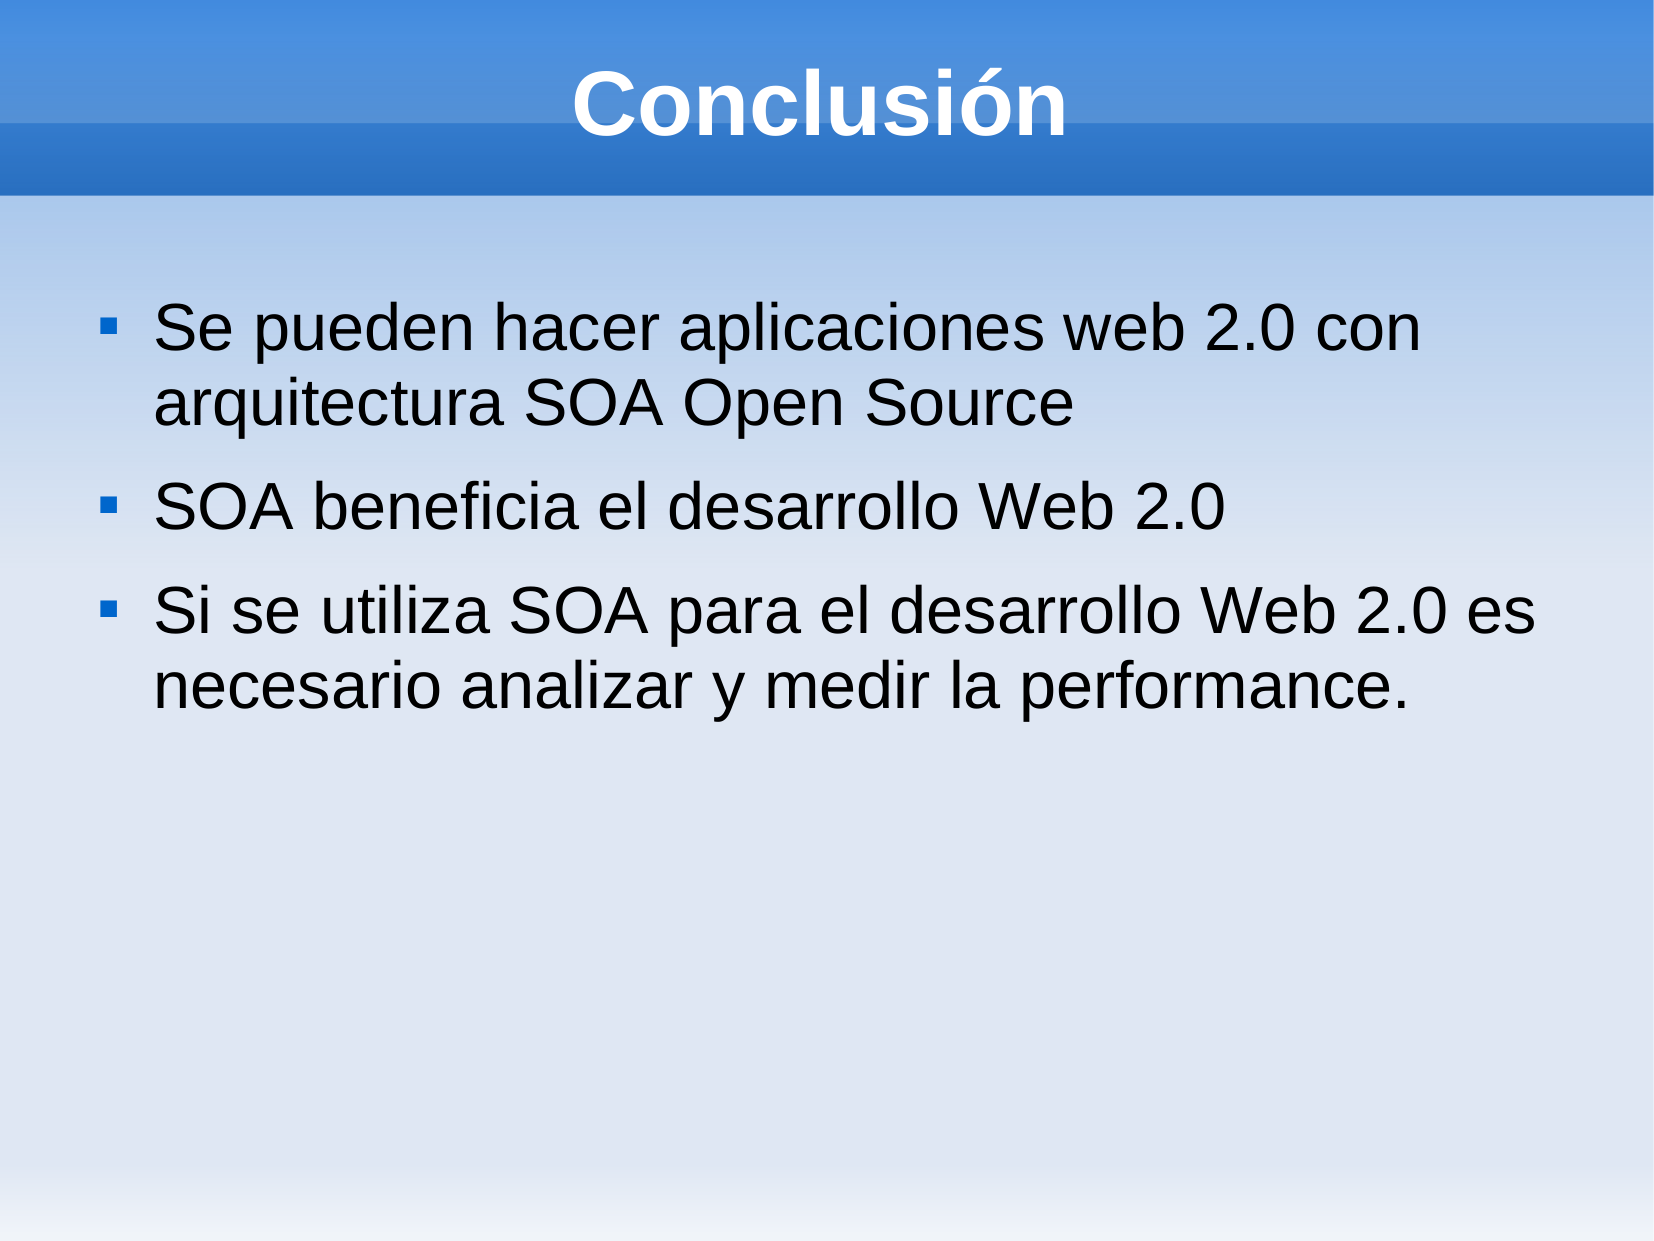

# Conclusión
Se pueden hacer aplicaciones web 2.0 con arquitectura SOA Open Source
SOA beneficia el desarrollo Web 2.0
Si se utiliza SOA para el desarrollo Web 2.0 es necesario analizar y medir la performance.